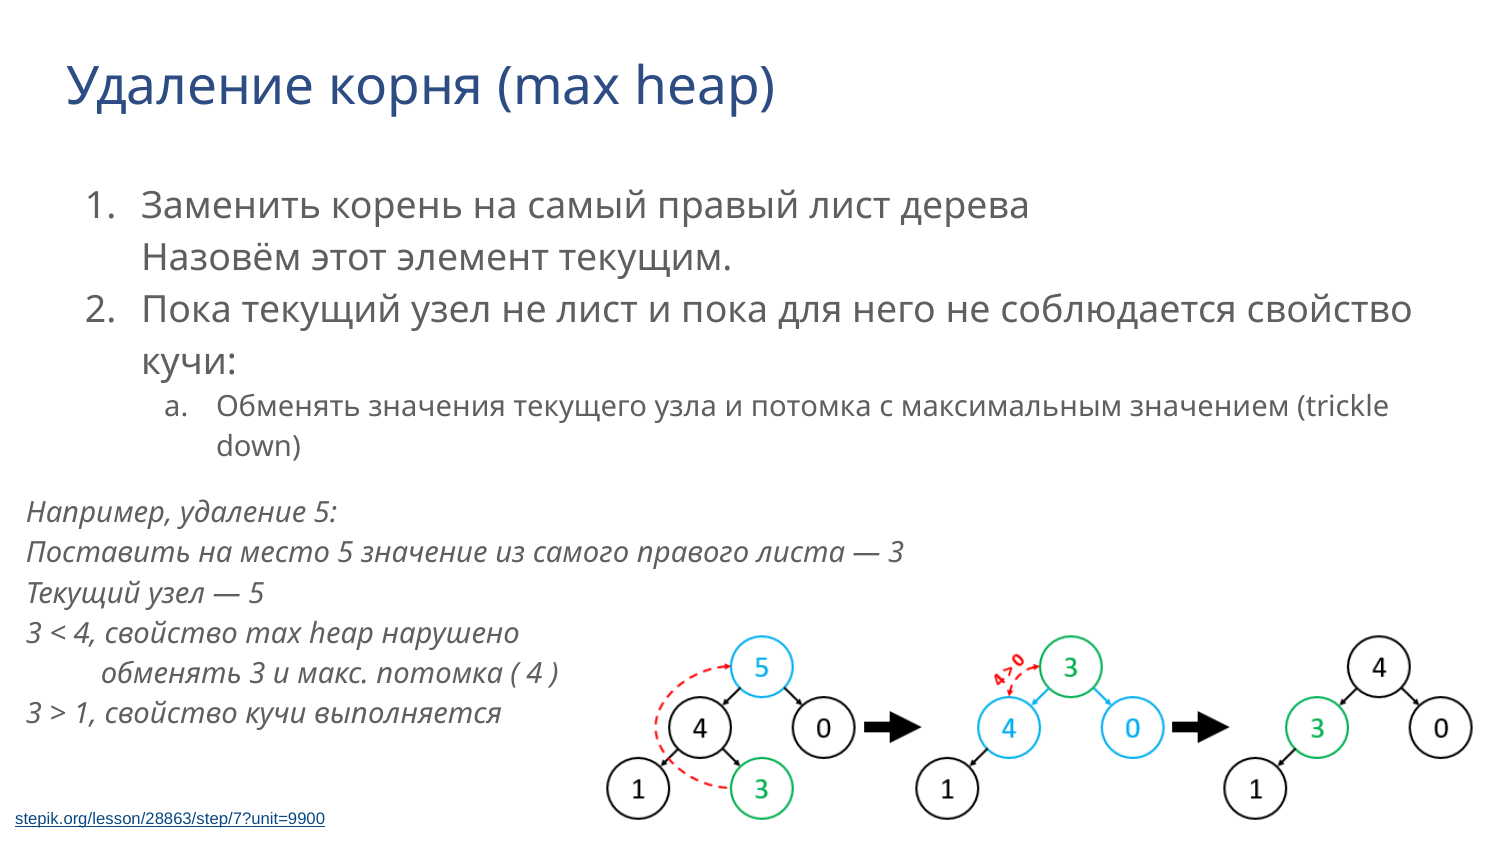

# Удаление корня (max heap)
Заменить корень на самый правый лист дерева
Назовём этот элемент текущим.
Пока текущий узел не лист и пока для него не соблюдается свойство кучи:
Обменять значения текущего узла и потомка с максимальным значением (trickle down)
Например, удаление 5:
Поставить на место 5 значение из самого правого листа — 3
Текущий узел — 5
3 < 4, свойство max heap нарушено
	обменять 3 и макс. потомка ( 4 )
3 > 1, свойство кучи выполняется
stepik.org/lesson/28863/step/7?unit=9900